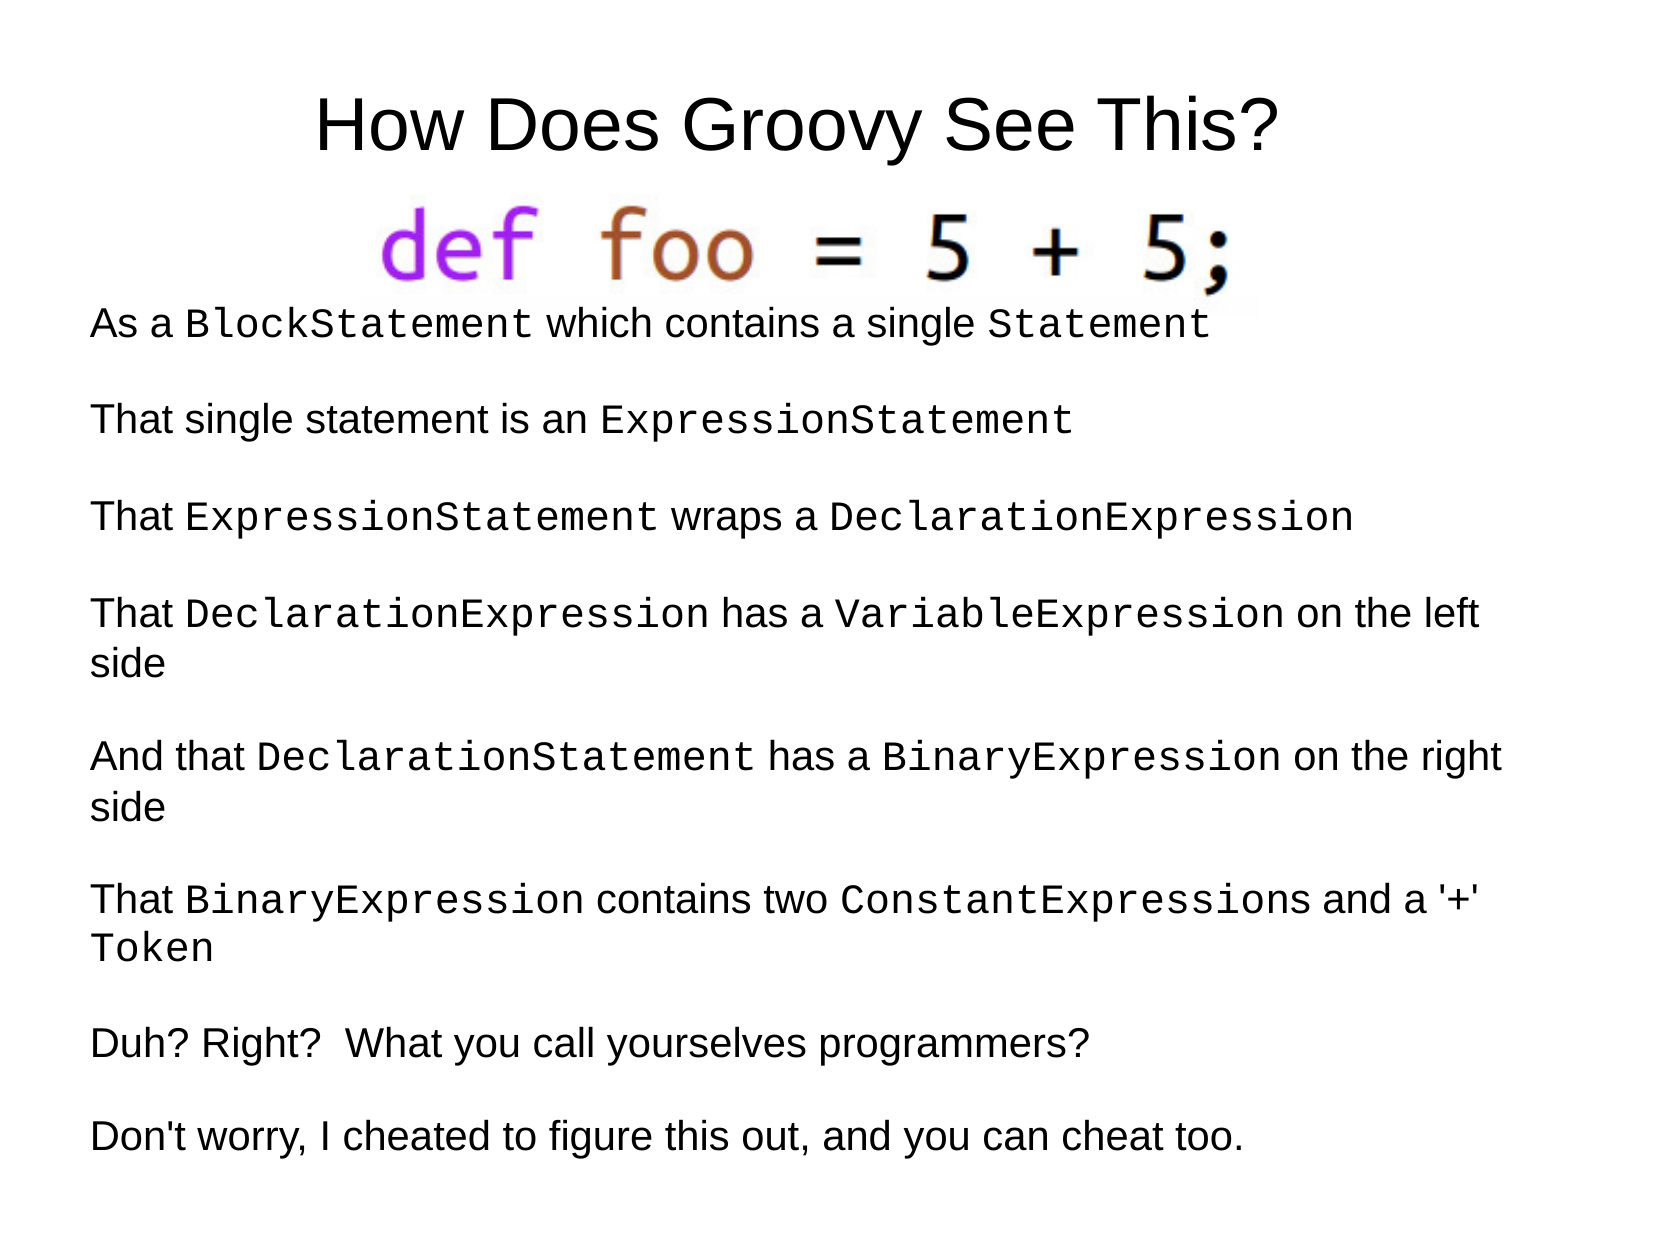

How Does Groovy See This?
As a BlockStatement which contains a single Statement
That single statement is an ExpressionStatement
That ExpressionStatement wraps a DeclarationExpression
That DeclarationExpression has a VariableExpression on the left side
And that DeclarationStatement has a BinaryExpression on the right side
That BinaryExpression contains two ConstantExpressions and a '+' Token
Duh? Right? What you call yourselves programmers?
Don't worry, I cheated to figure this out, and you can cheat too.